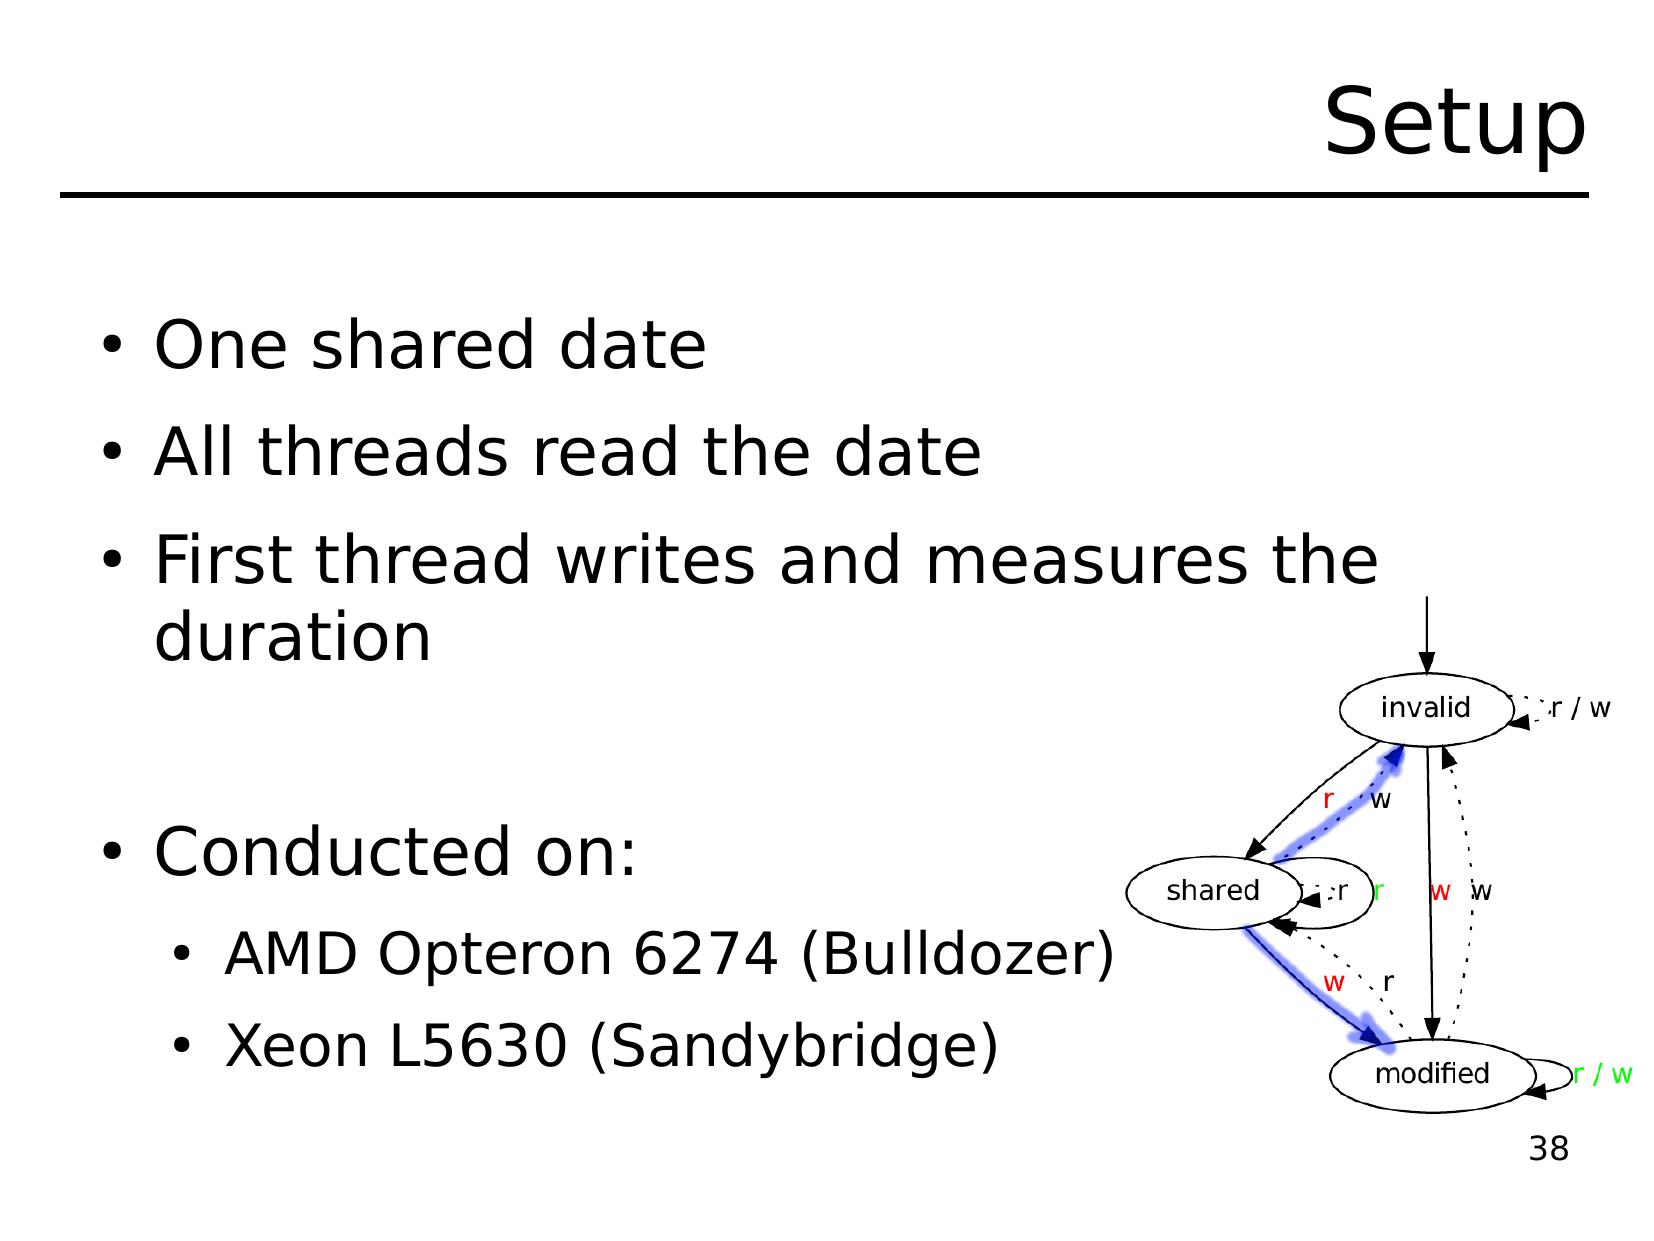

# Setup
One shared date
All threads read the date
First thread writes and measures the duration
Conducted on:
AMD Opteron 6274 (Bulldozer)
Xeon L5630 (Sandybridge)
38